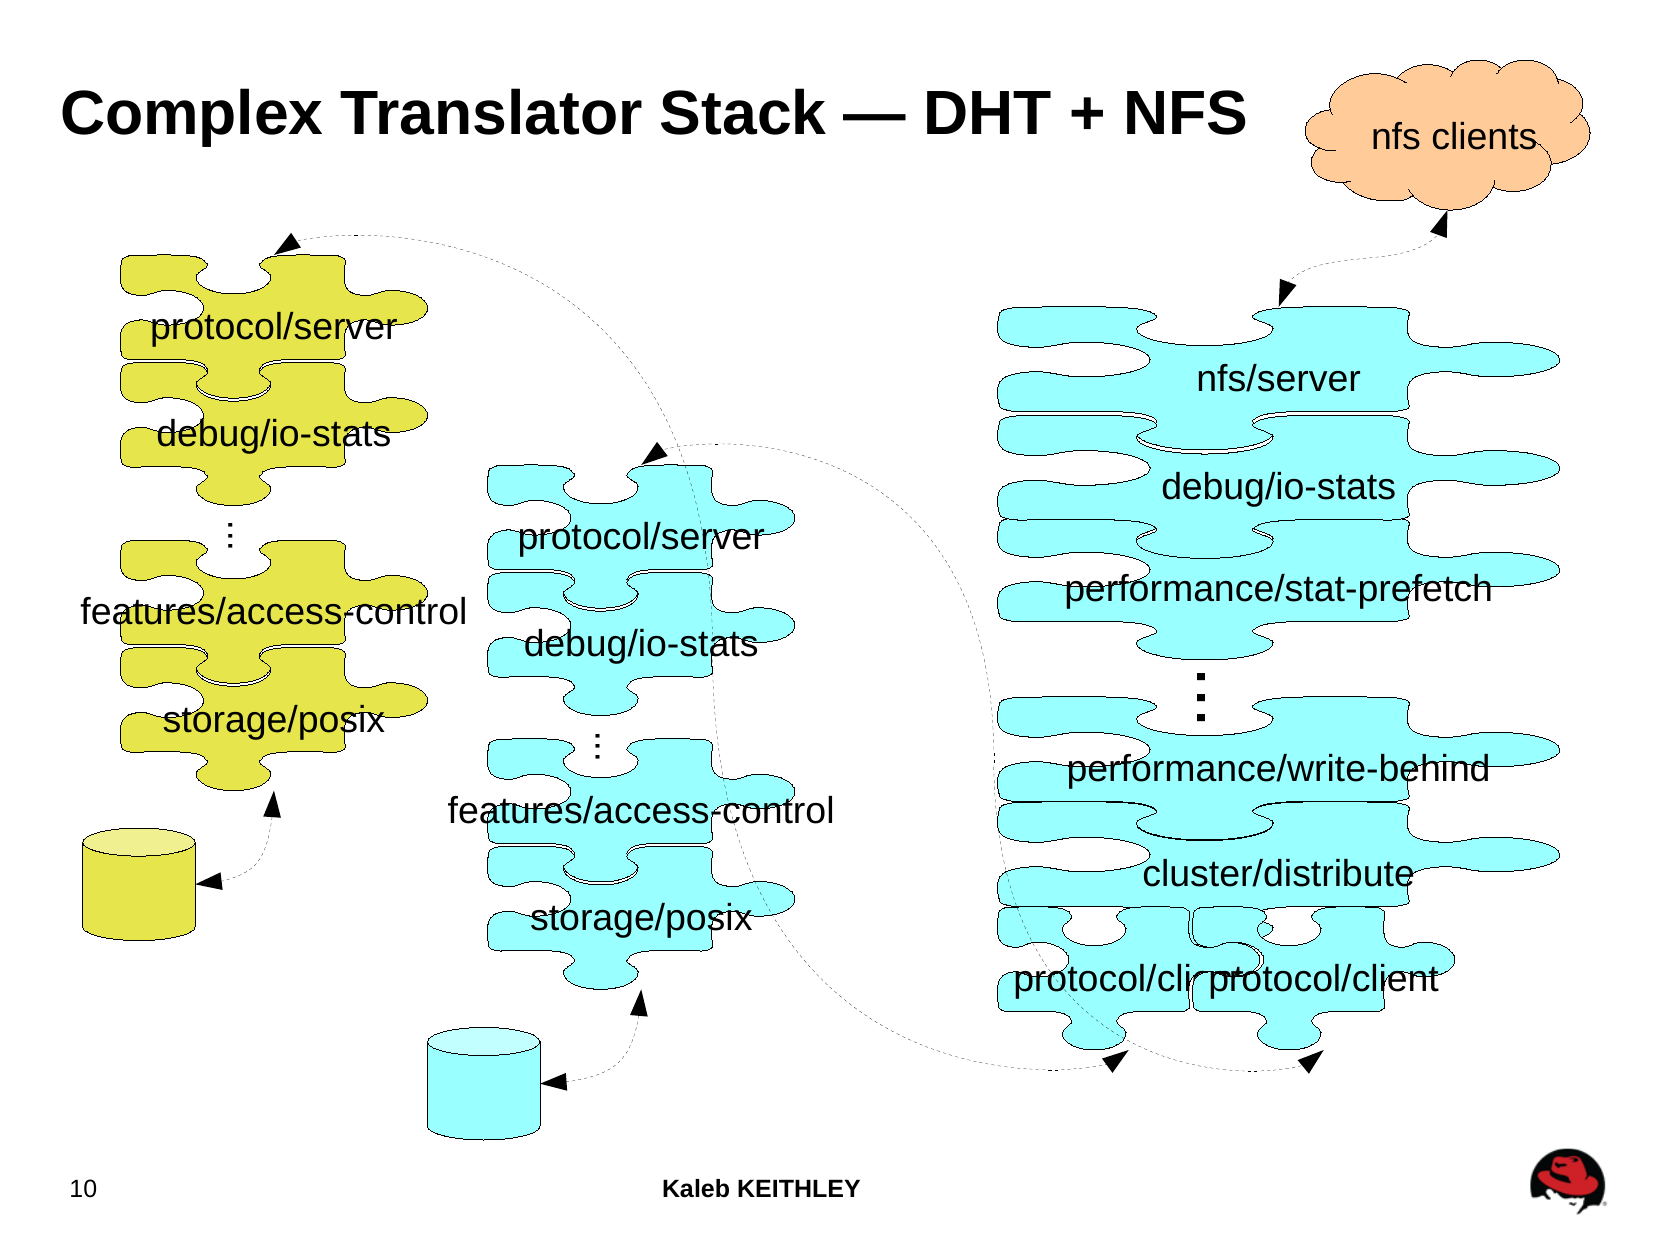

# Complex Translator Stack — DHT + NFS
nfs clients
protocol/server
debug/io-stats
nfs/server
debug/io-stats
protocol/server
debug/io-stats
...
performance/stat-prefetch
features/access-control
storage/posix
...
performance/write-behind
...
features/access-control
cluster/distribute
storage/posix
protocol/client
protocol/client